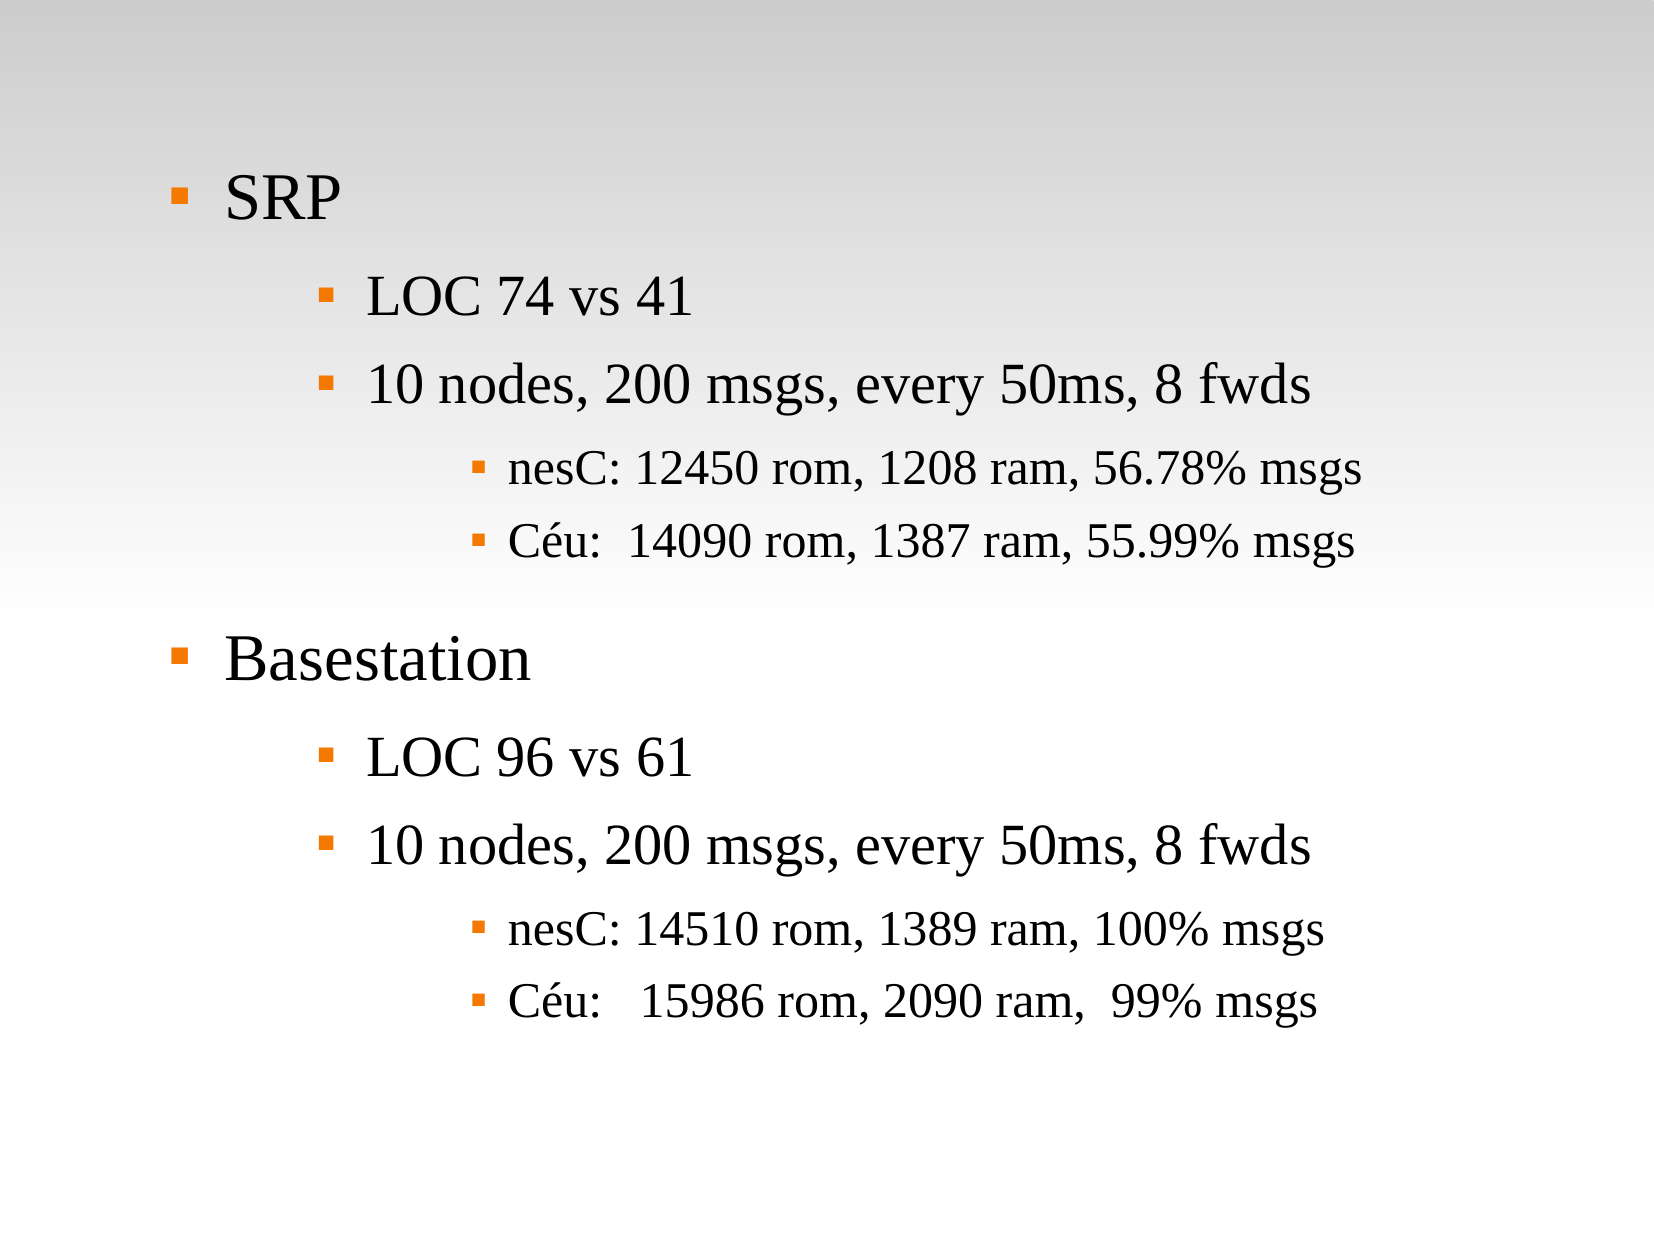

#
SRP
LOC 74 vs 41
10 nodes, 200 msgs, every 50ms, 8 fwds
nesC: 12450 rom, 1208 ram, 56.78% msgs
Céu: 14090 rom, 1387 ram, 55.99% msgs
Basestation
LOC 96 vs 61
10 nodes, 200 msgs, every 50ms, 8 fwds
nesC: 14510 rom, 1389 ram, 100% msgs
Céu: 15986 rom, 2090 ram, 99% msgs